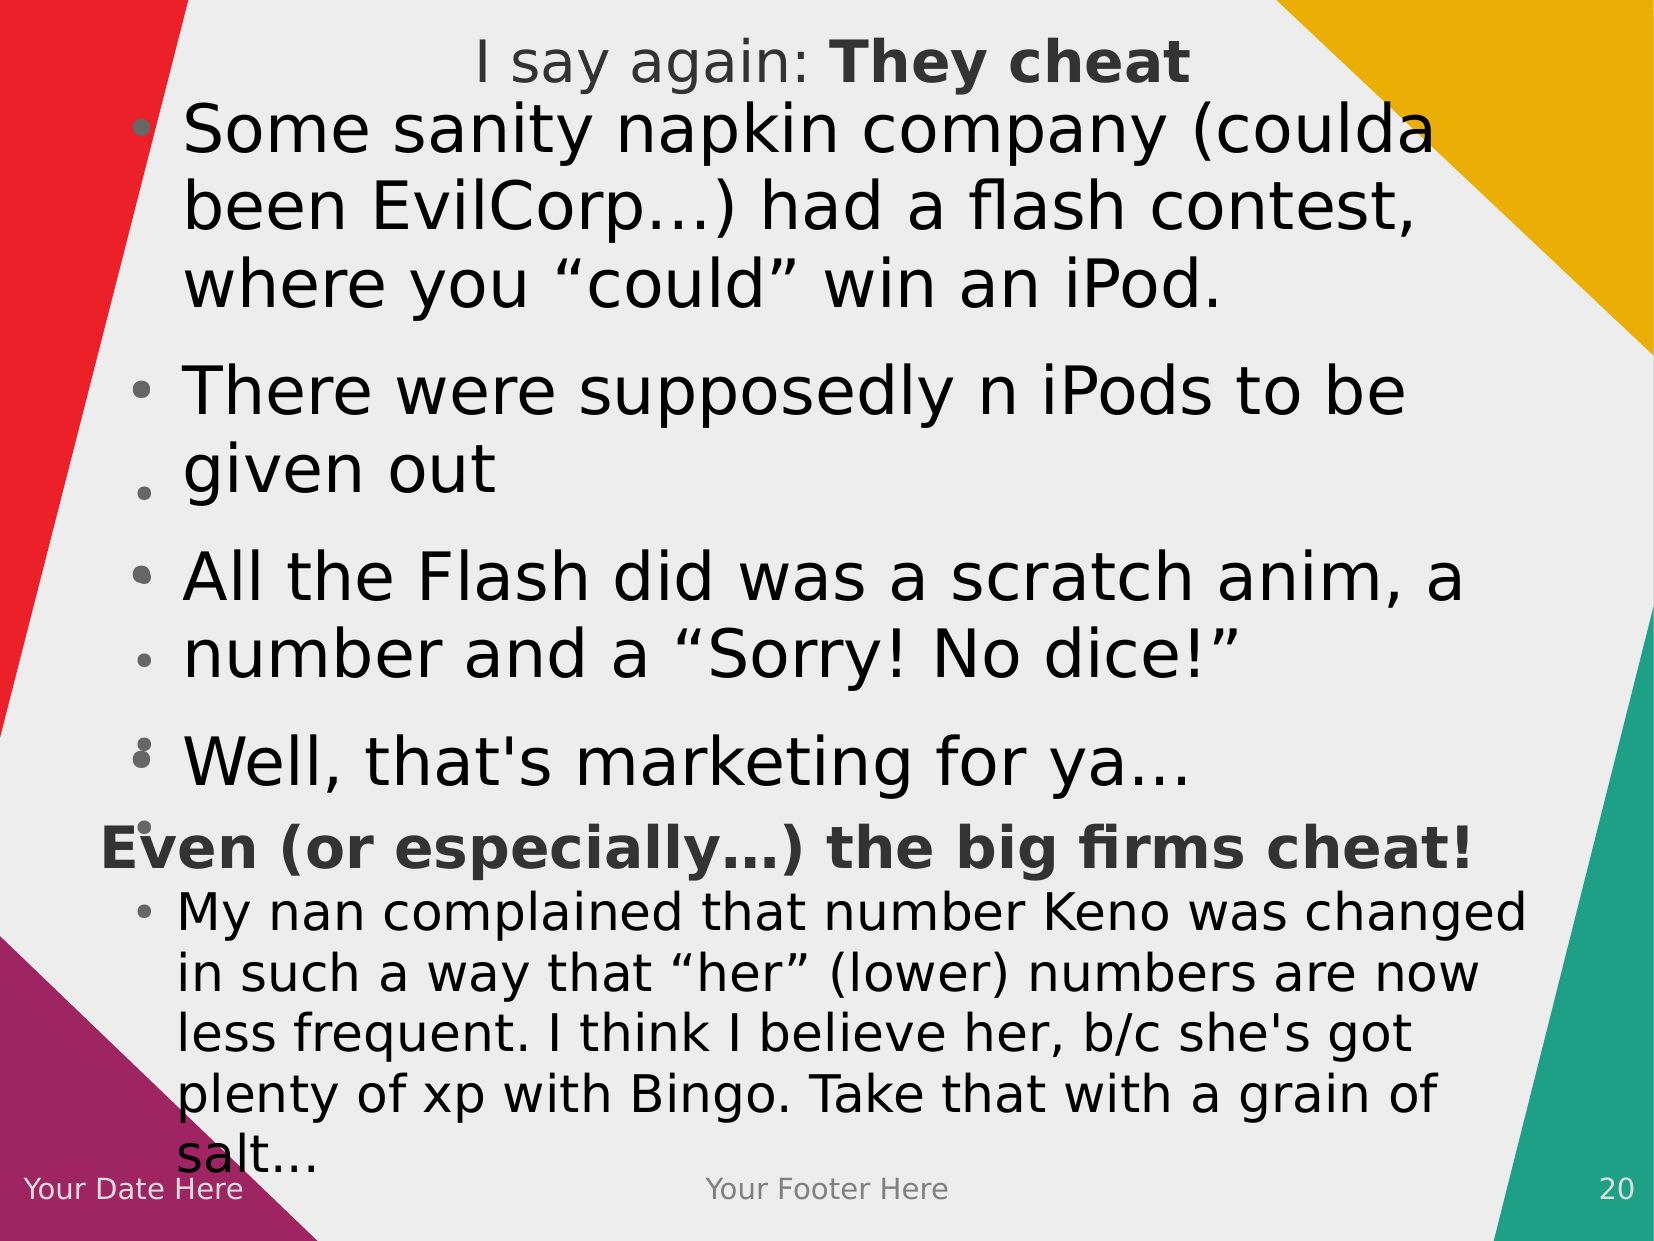

# I say again: They cheat
Some sanity napkin company (coulda been EvilCorp…) had a flash contest, where you “could” win an iPod.
There were supposedly n iPods to be given out
All the Flash did was a scratch anim, a number and a “Sorry! No dice!”
Well, that's marketing for ya...
My nan complained that number Keno was changed in such a way that “her” (lower) numbers are now less frequent. I think I believe her, b/c she's got plenty of xp with Bingo. Take that with a grain of salt...
Even (or especially…) the big firms cheat!
Your Date Here
Your Footer Here
20